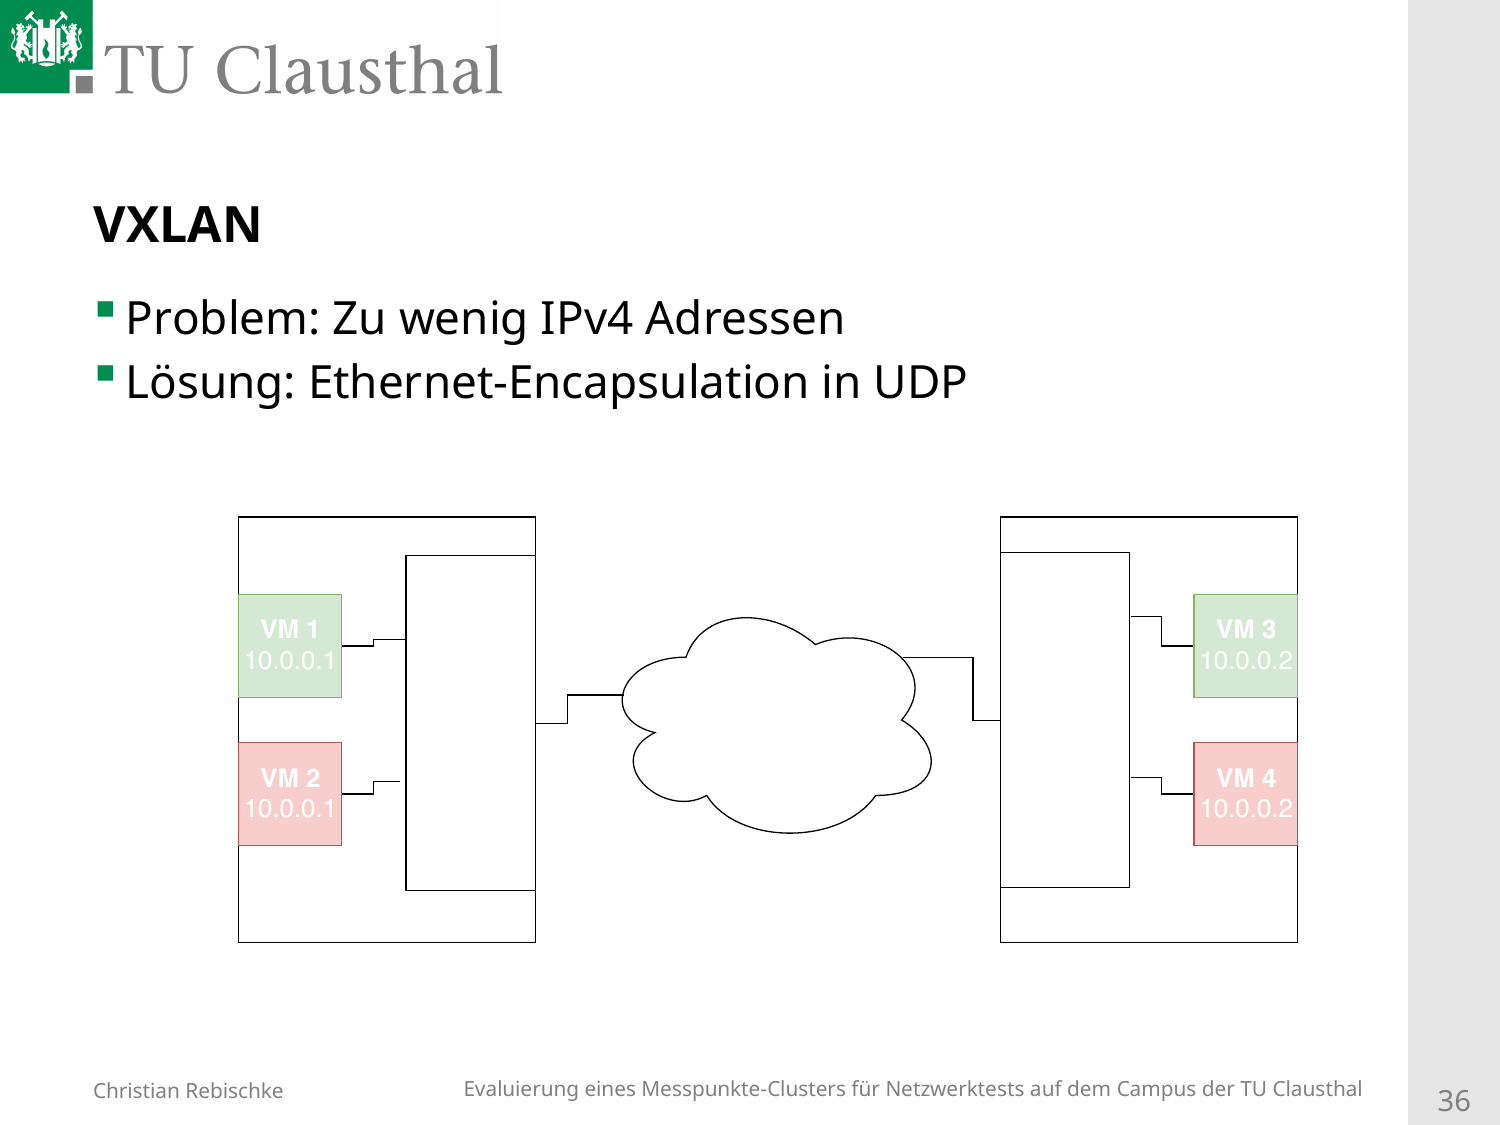

# VXLAN
Problem: Zu wenig IPv4 Adressen
Lösung: Ethernet-Encapsulation in UDP